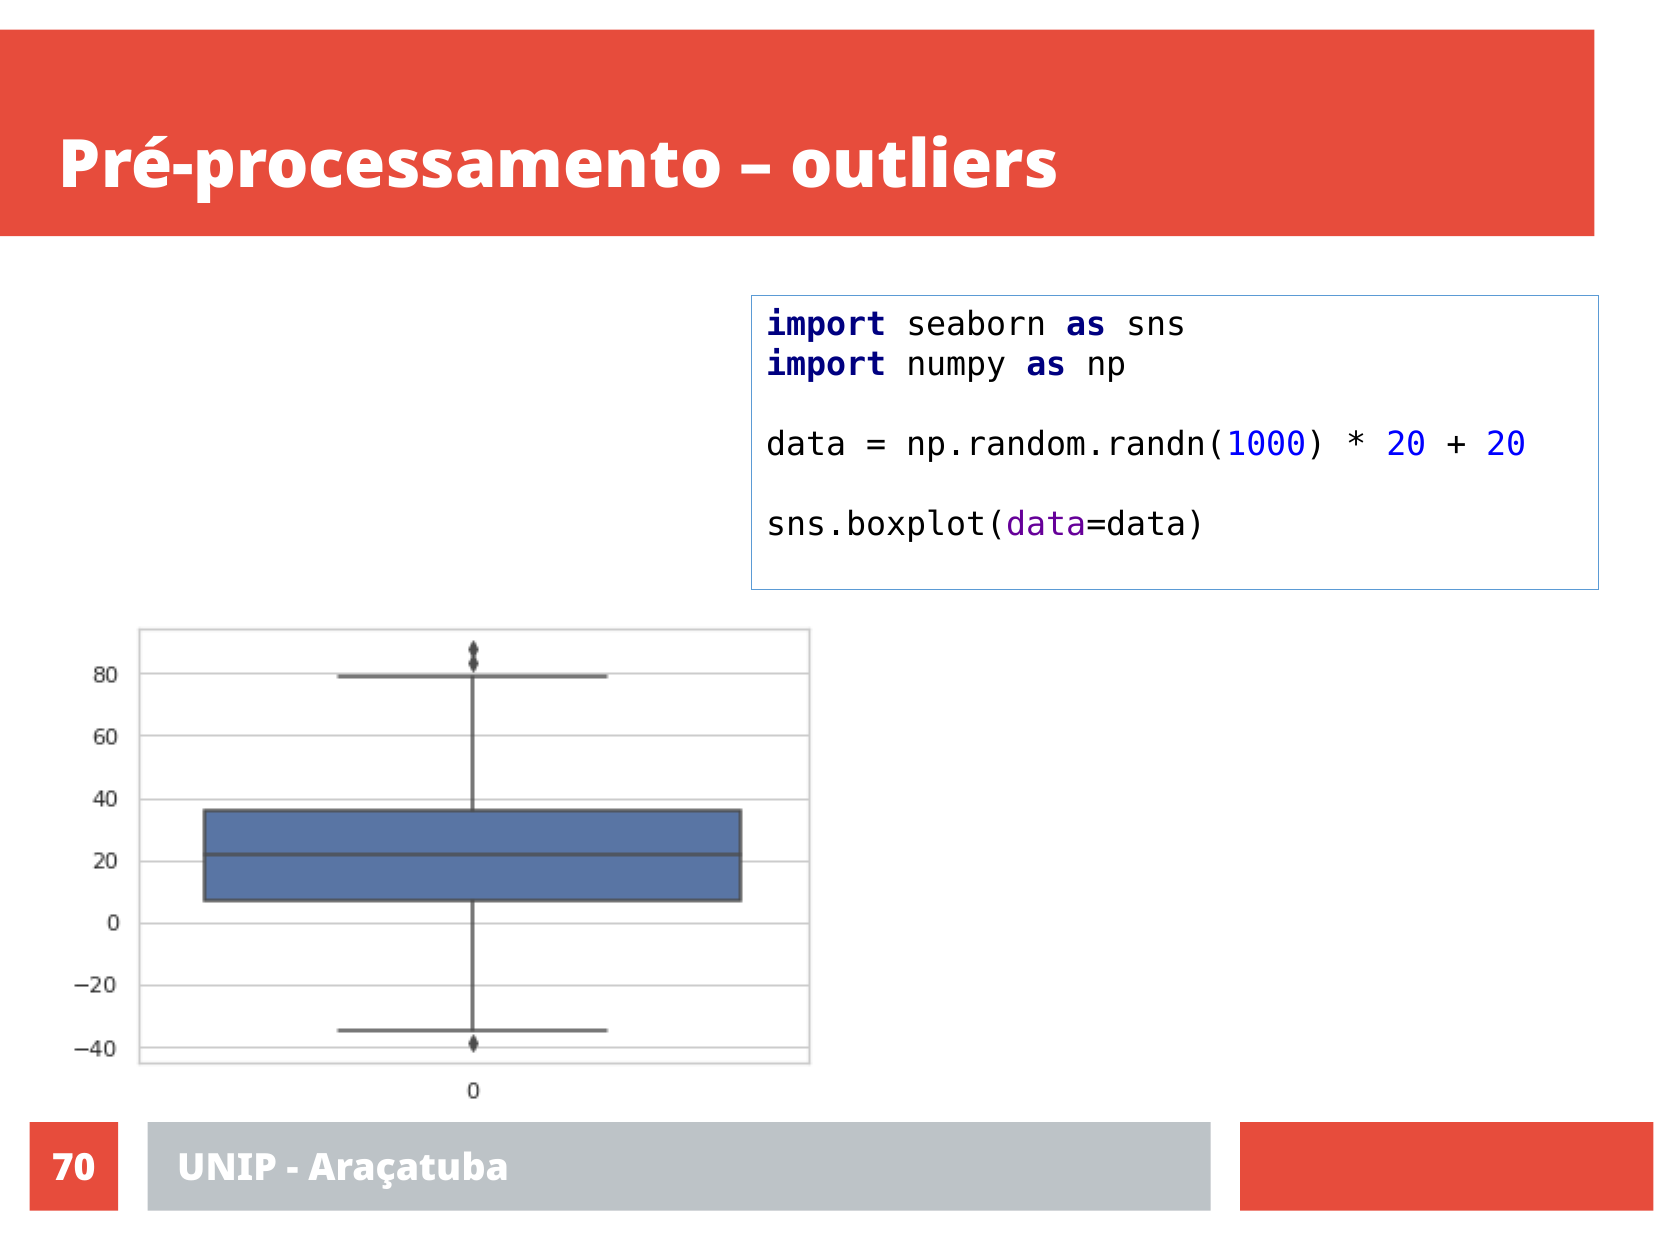

# Pré-processamento – outliers
import seaborn as sns
import numpy as np
data = np.random.randn(1000) * 20 + 20
sns.boxplot(data=data)
70
UNIP - Araçatuba